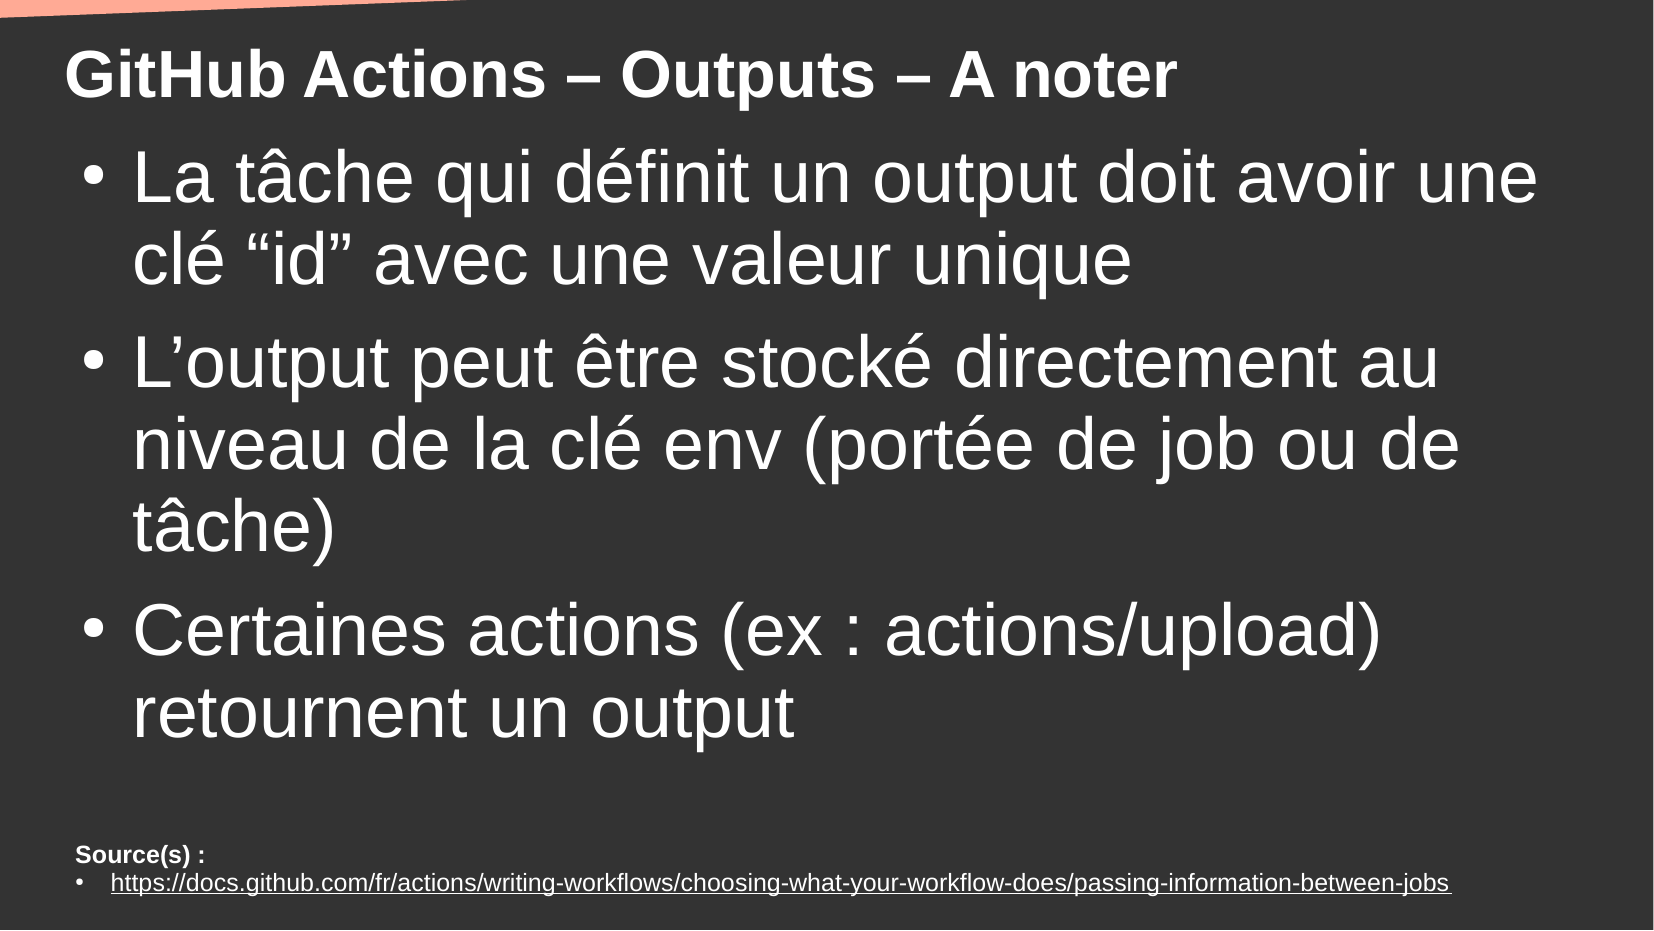

# GitHub Actions – Outputs – A noter
La tâche qui définit un output doit avoir une clé “id” avec une valeur unique
L’output peut être stocké directement au niveau de la clé env (portée de job ou de tâche)
Certaines actions (ex : actions/upload) retournent un output
Source(s) :
https://docs.github.com/fr/actions/writing-workflows/choosing-what-your-workflow-does/passing-information-between-jobs